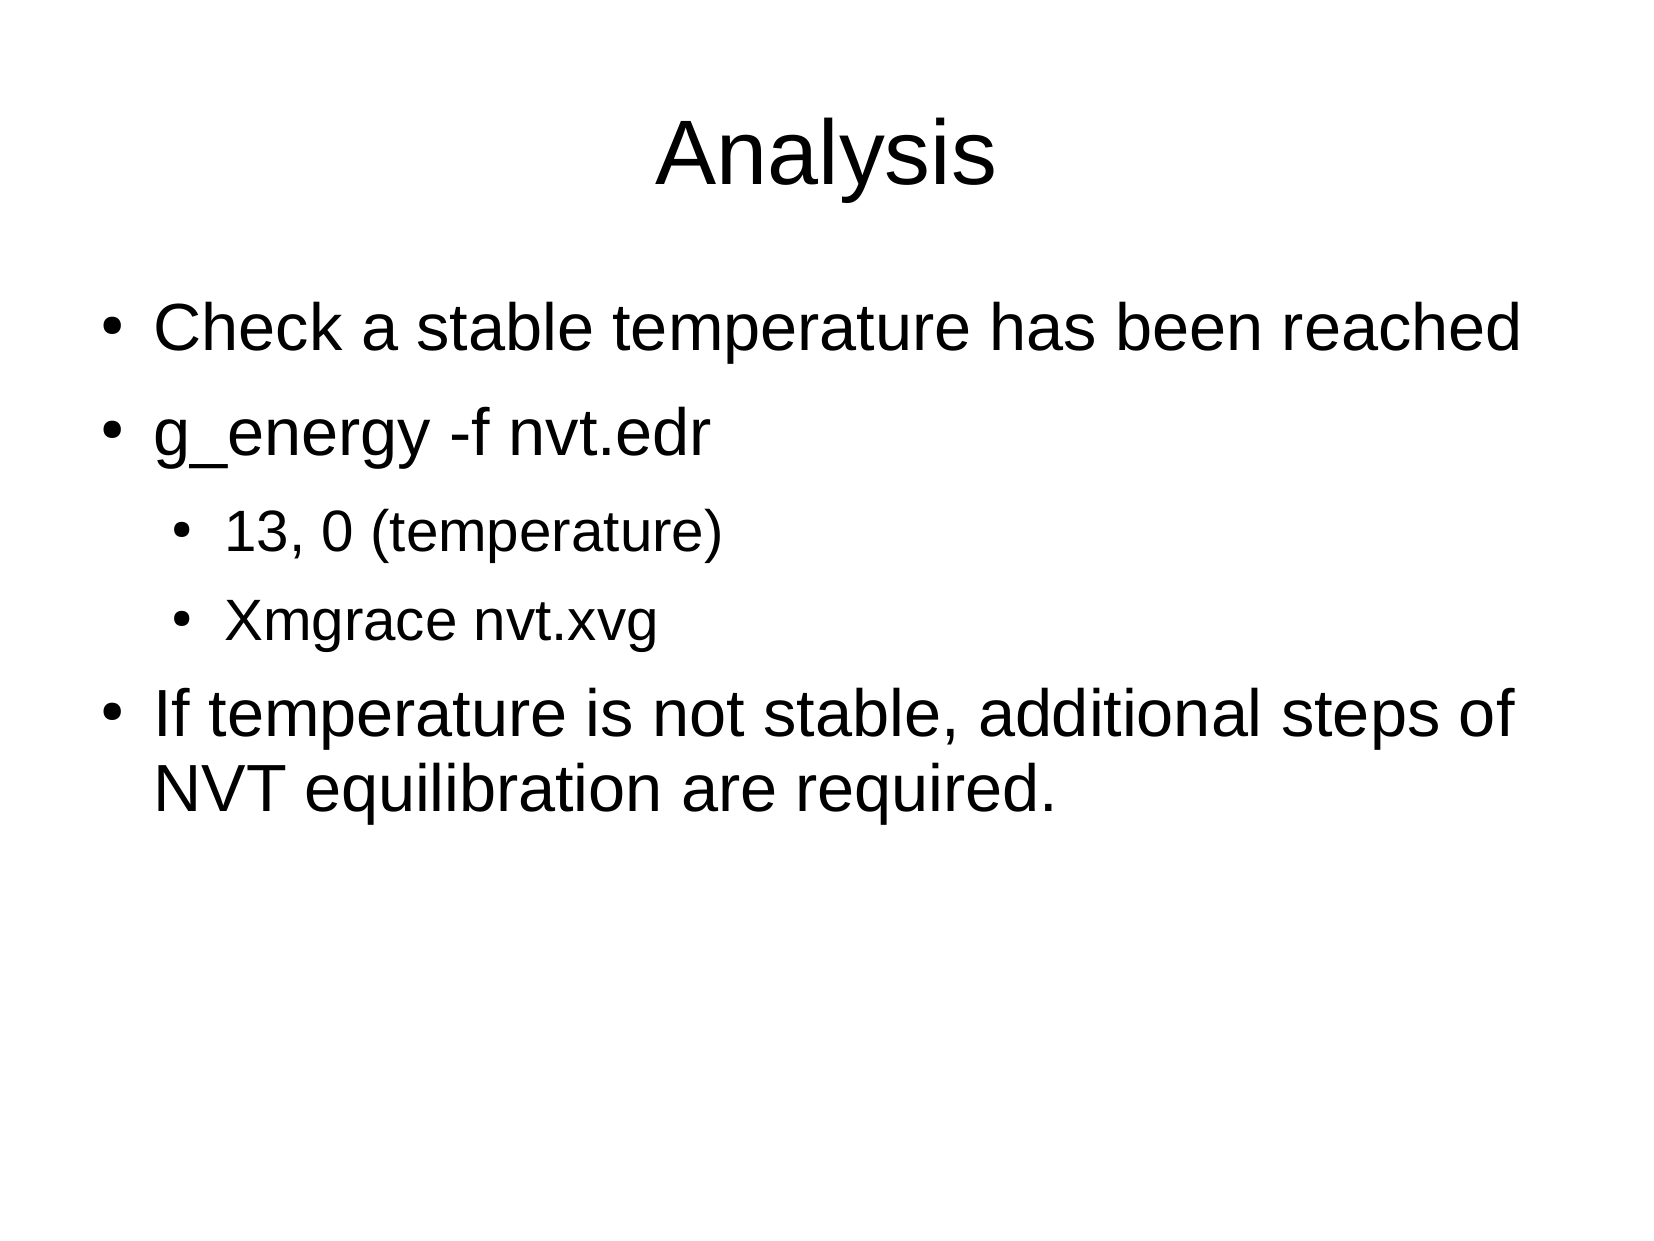

# Analysis
Check a stable temperature has been reached
g_energy -f nvt.edr
13, 0 (temperature)
Xmgrace nvt.xvg
If temperature is not stable, additional steps of NVT equilibration are required.